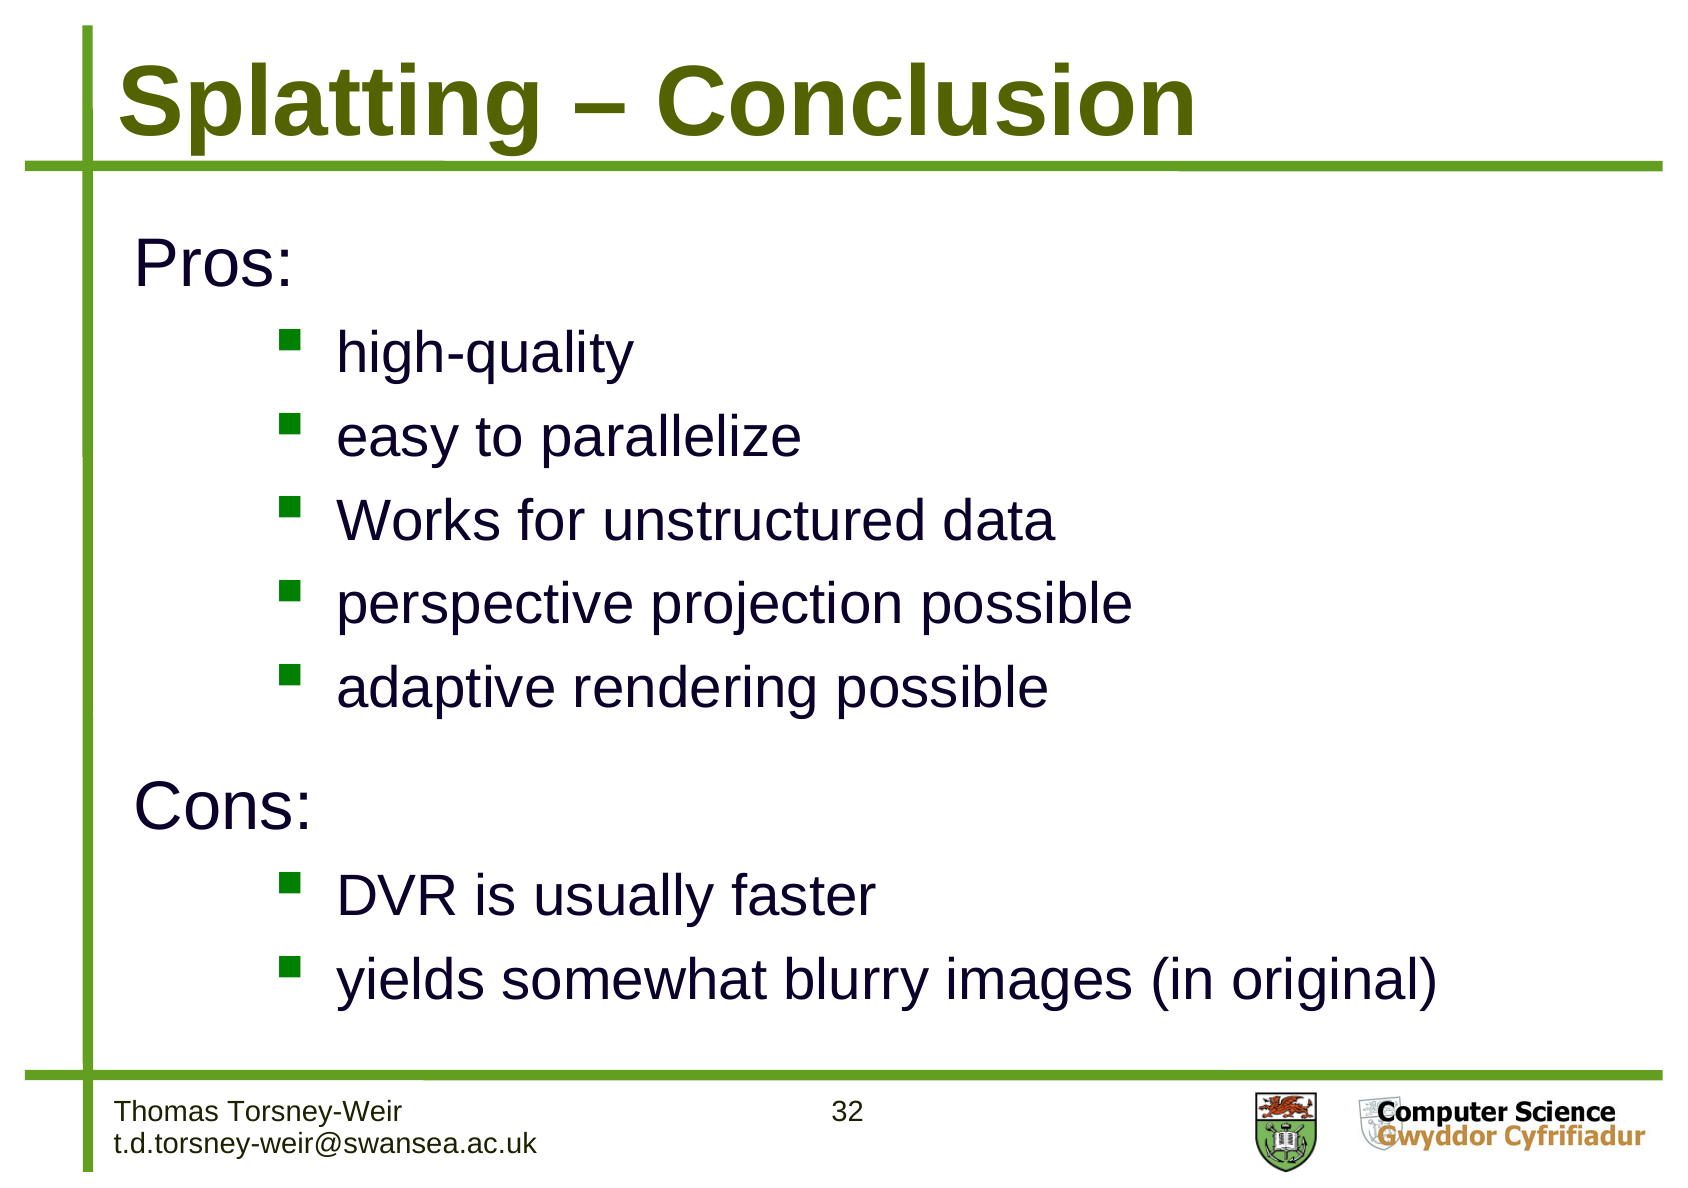

# Splatting – Conclusion
Pros:
high-quality
easy to parallelize
Works for unstructured data
perspective projection possible
adaptive rendering possible
Cons:
DVR is usually faster
yields somewhat blurry images (in original)